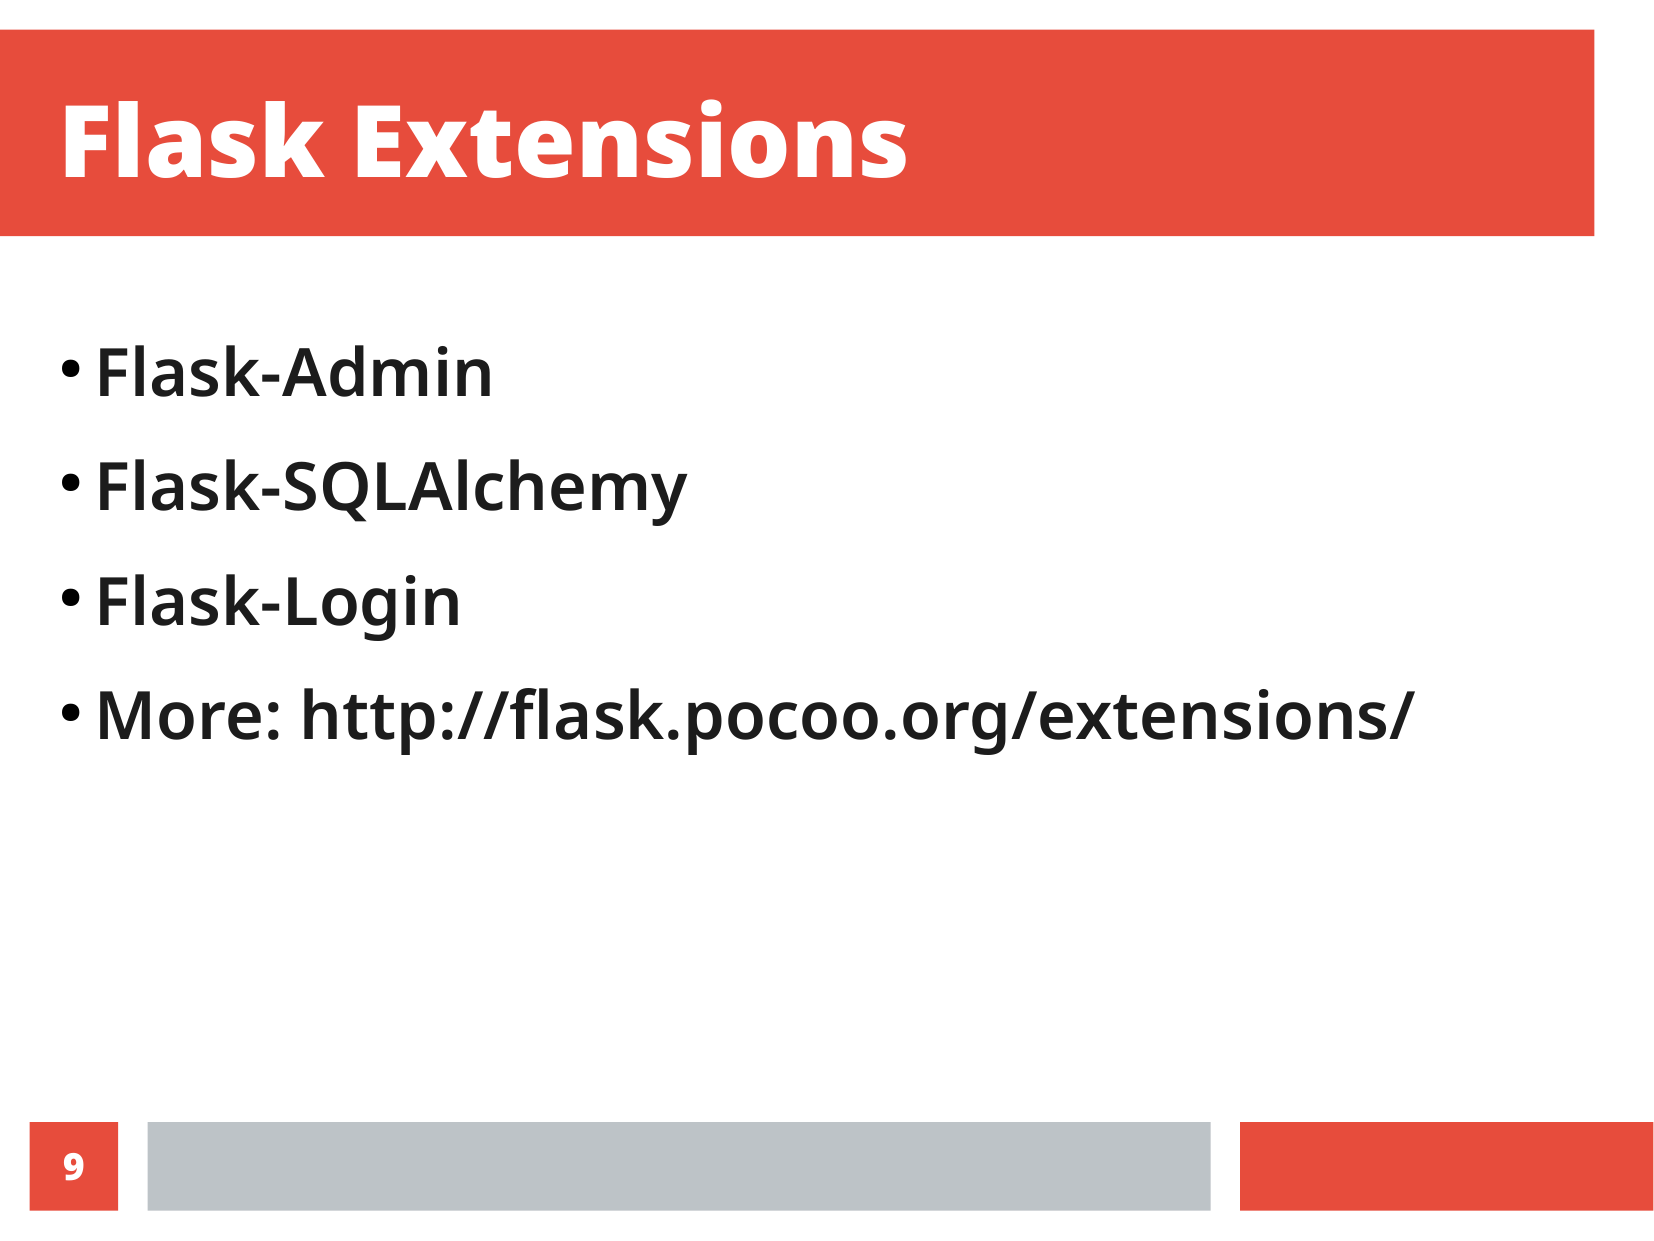

# Flask Extensions
Flask-Admin
Flask-SQLAlchemy
Flask-Login
More: http://flask.pocoo.org/extensions/
9